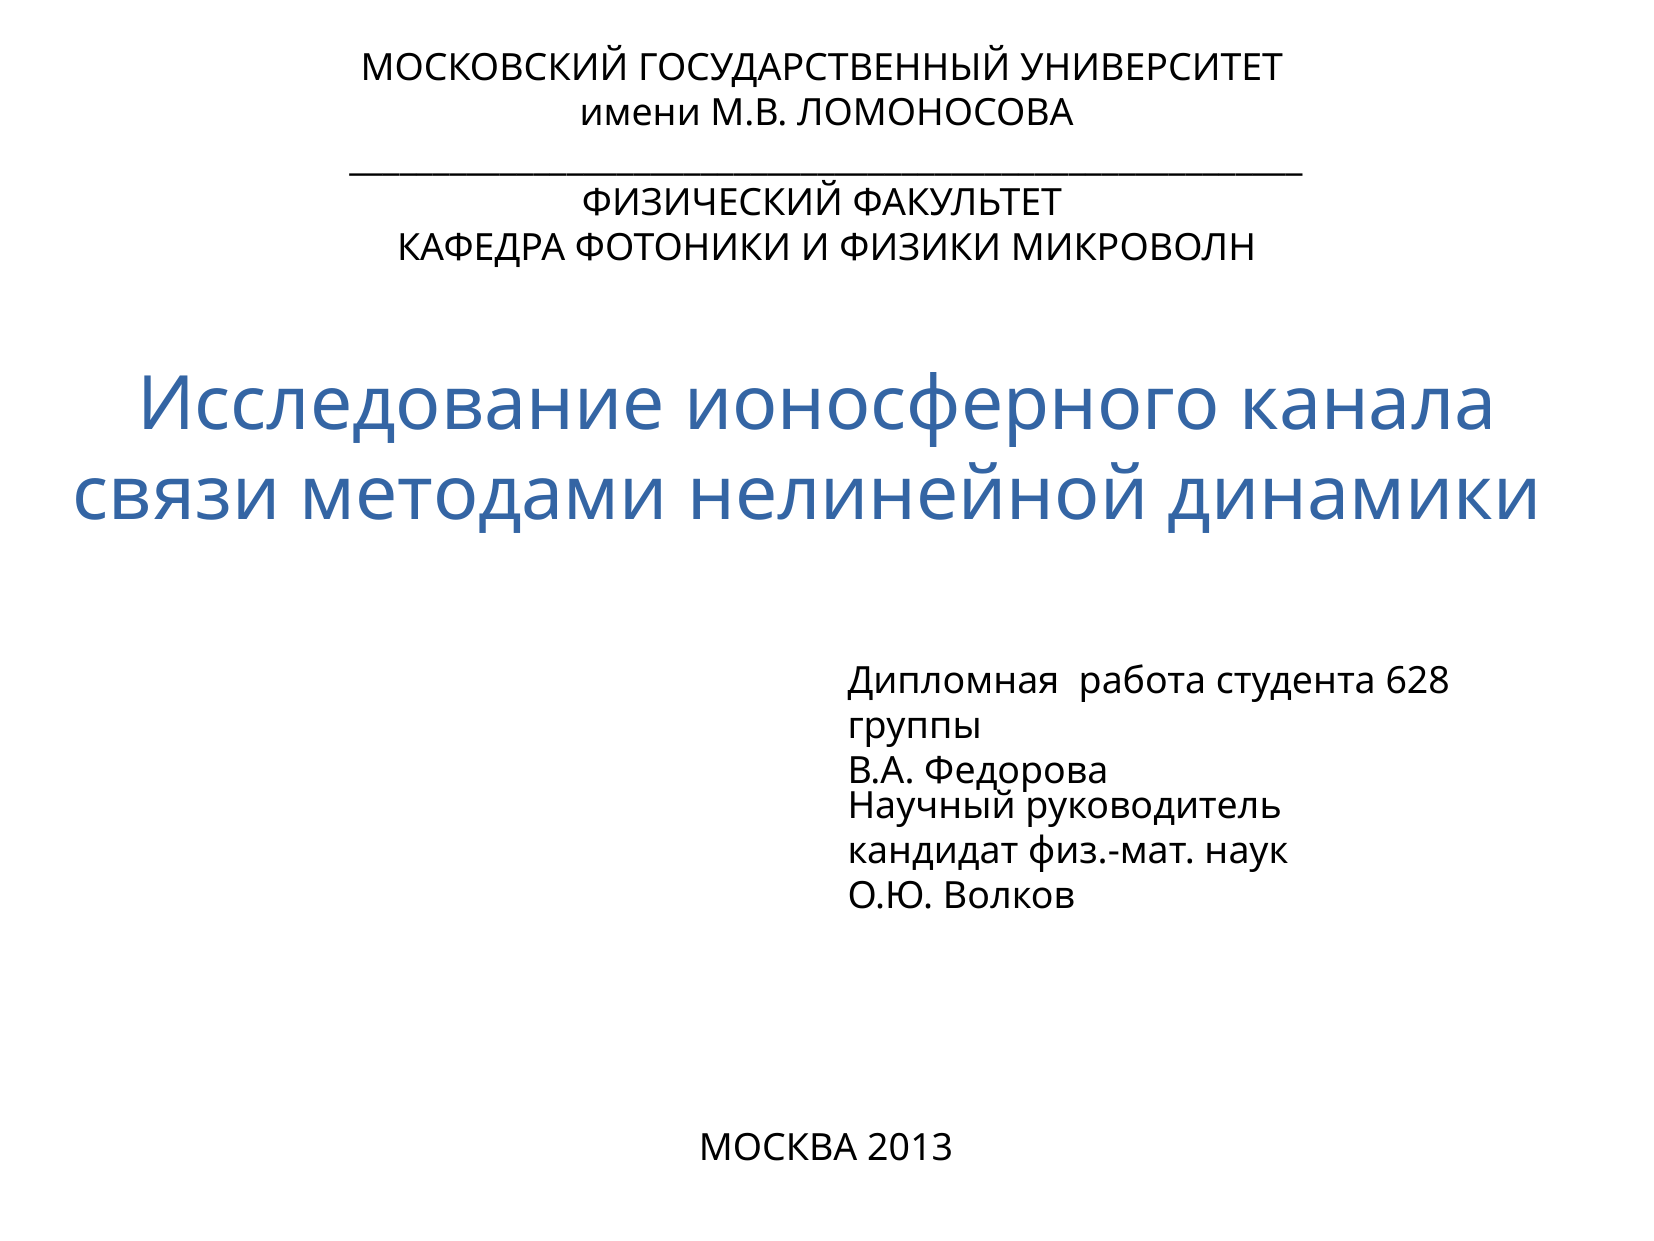

МОСКОВСКИЙ ГОСУДАРСТВЕННЫЙ УНИВЕРСИТЕТ
имени М.В. ЛОМОНОСОВА
_________________________________________________________
ФИЗИЧЕСКИЙ ФАКУЛЬТЕТ
КАФЕДРА ФОТОНИКИ И ФИЗИКИ МИКРОВОЛН
Исследование ионосферного канала связи методами нелинейной динамики
Дипломная работа студента 628 группы
В.А. Федорова
Научный руководитель
кандидат физ.-мат. наук
О.Ю. Волков
МОСКВА 2013